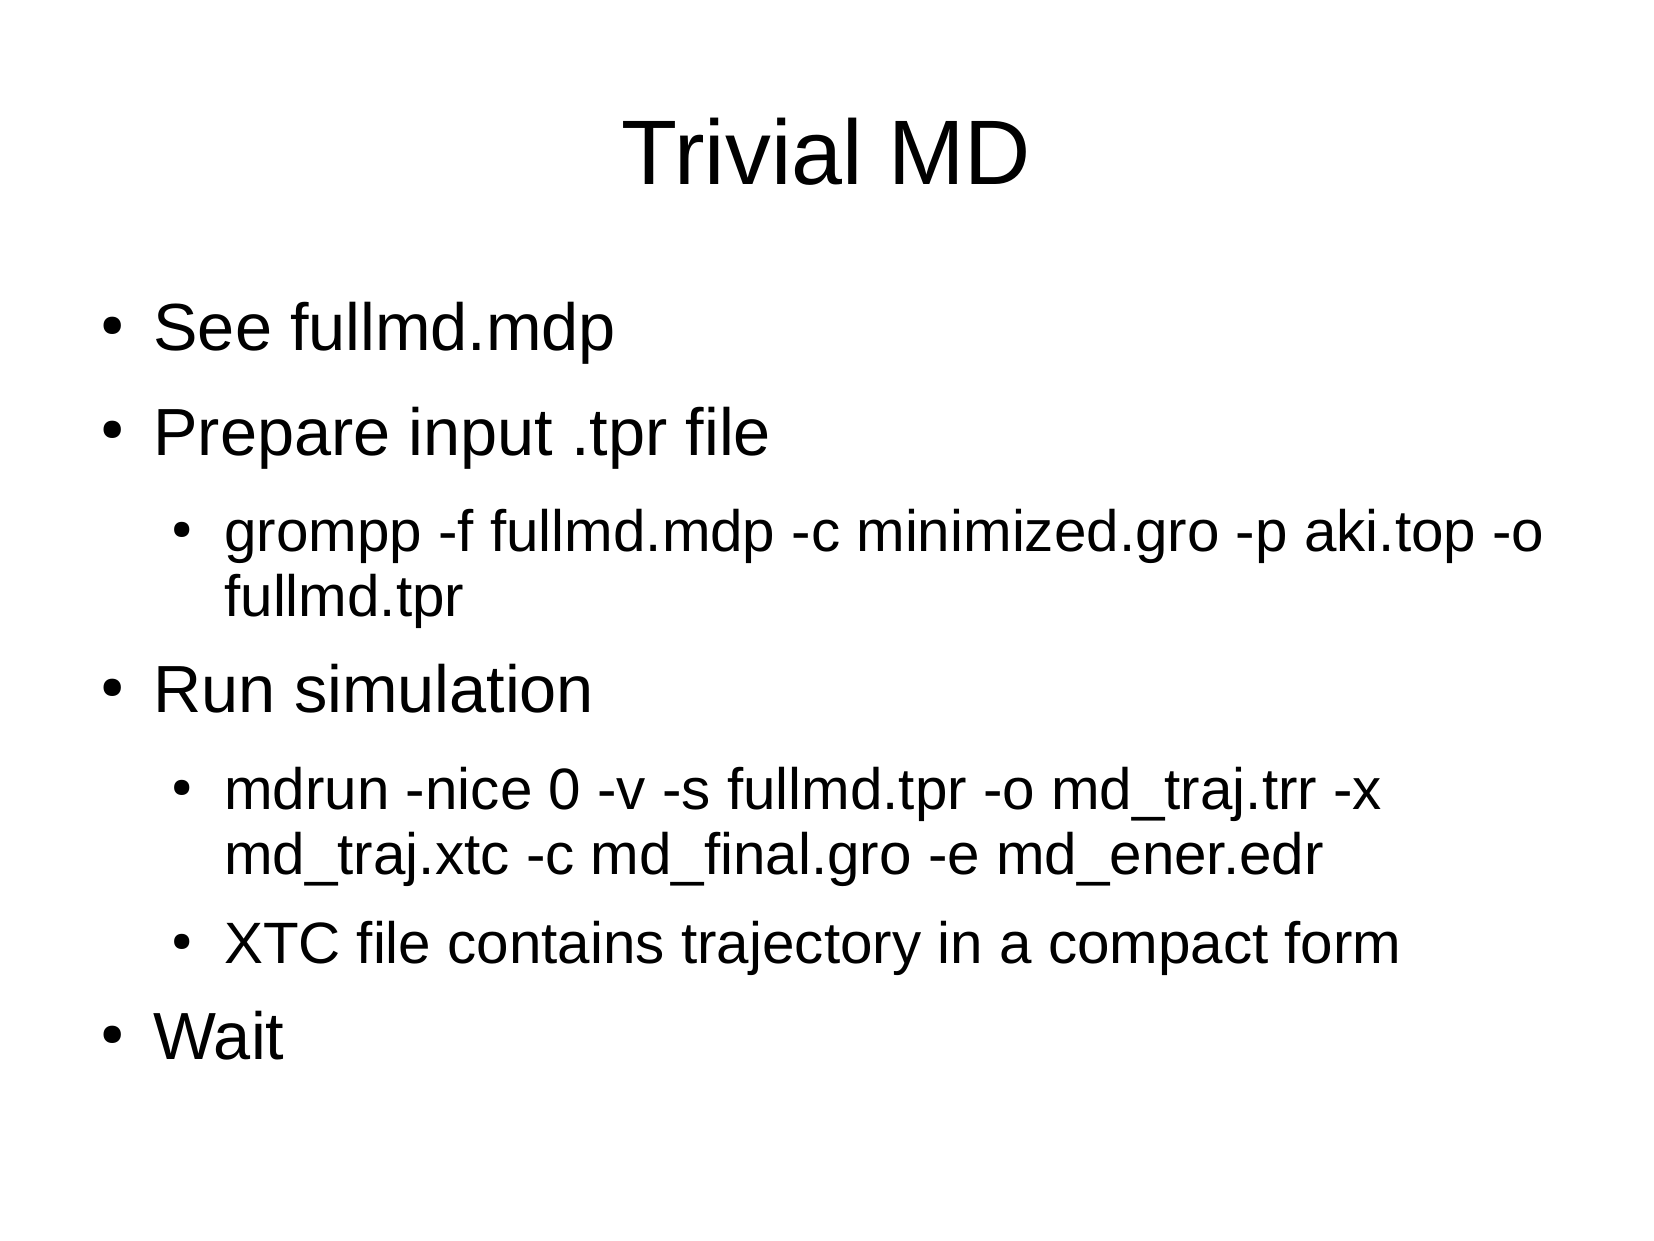

# Trivial MD
See fullmd.mdp
Prepare input .tpr file
grompp -f fullmd.mdp -c minimized.gro -p aki.top -o fullmd.tpr
Run simulation
mdrun -nice 0 -v -s fullmd.tpr -o md_traj.trr -x md_traj.xtc -c md_final.gro -e md_ener.edr
XTC file contains trajectory in a compact form
Wait